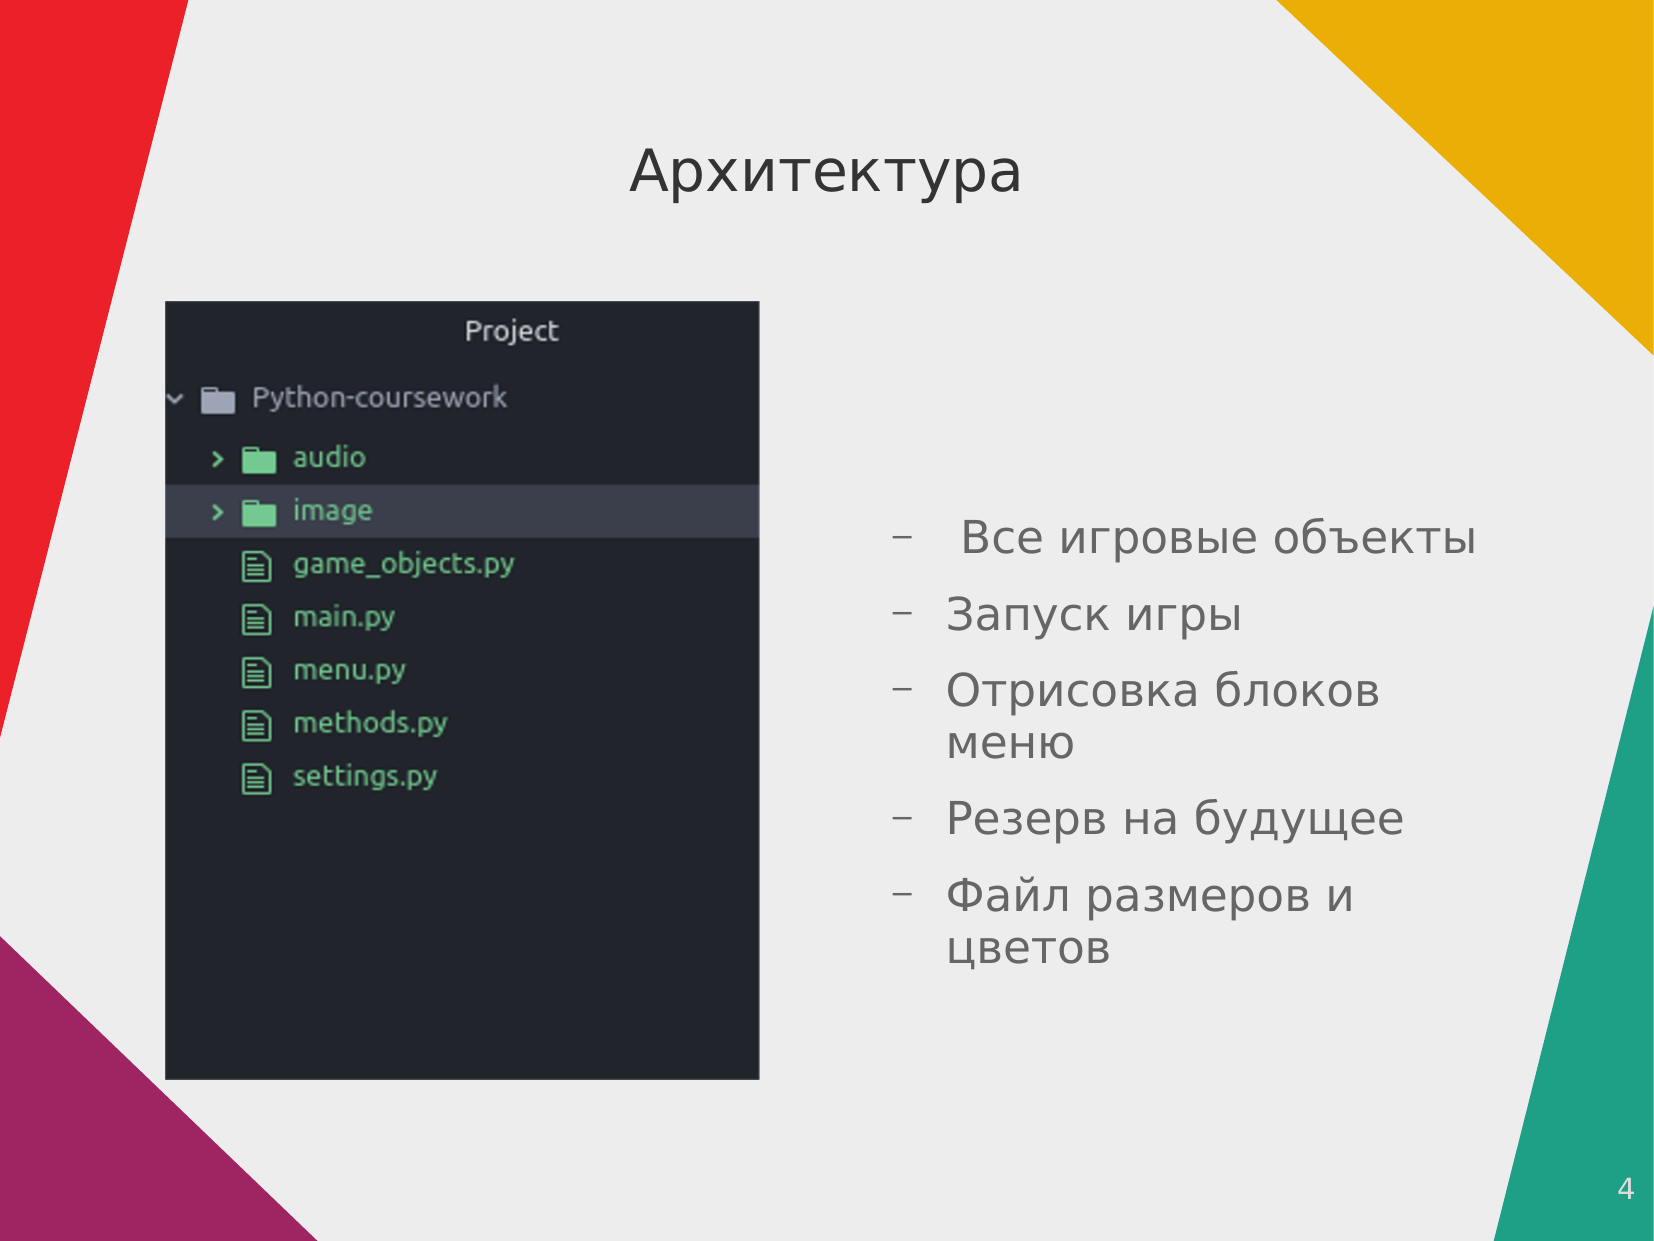

# Архитектура
 Все игровые объекты
Запуск игры
Отрисовка блоков меню
Резерв на будущее
Файл размеров и цветов
4